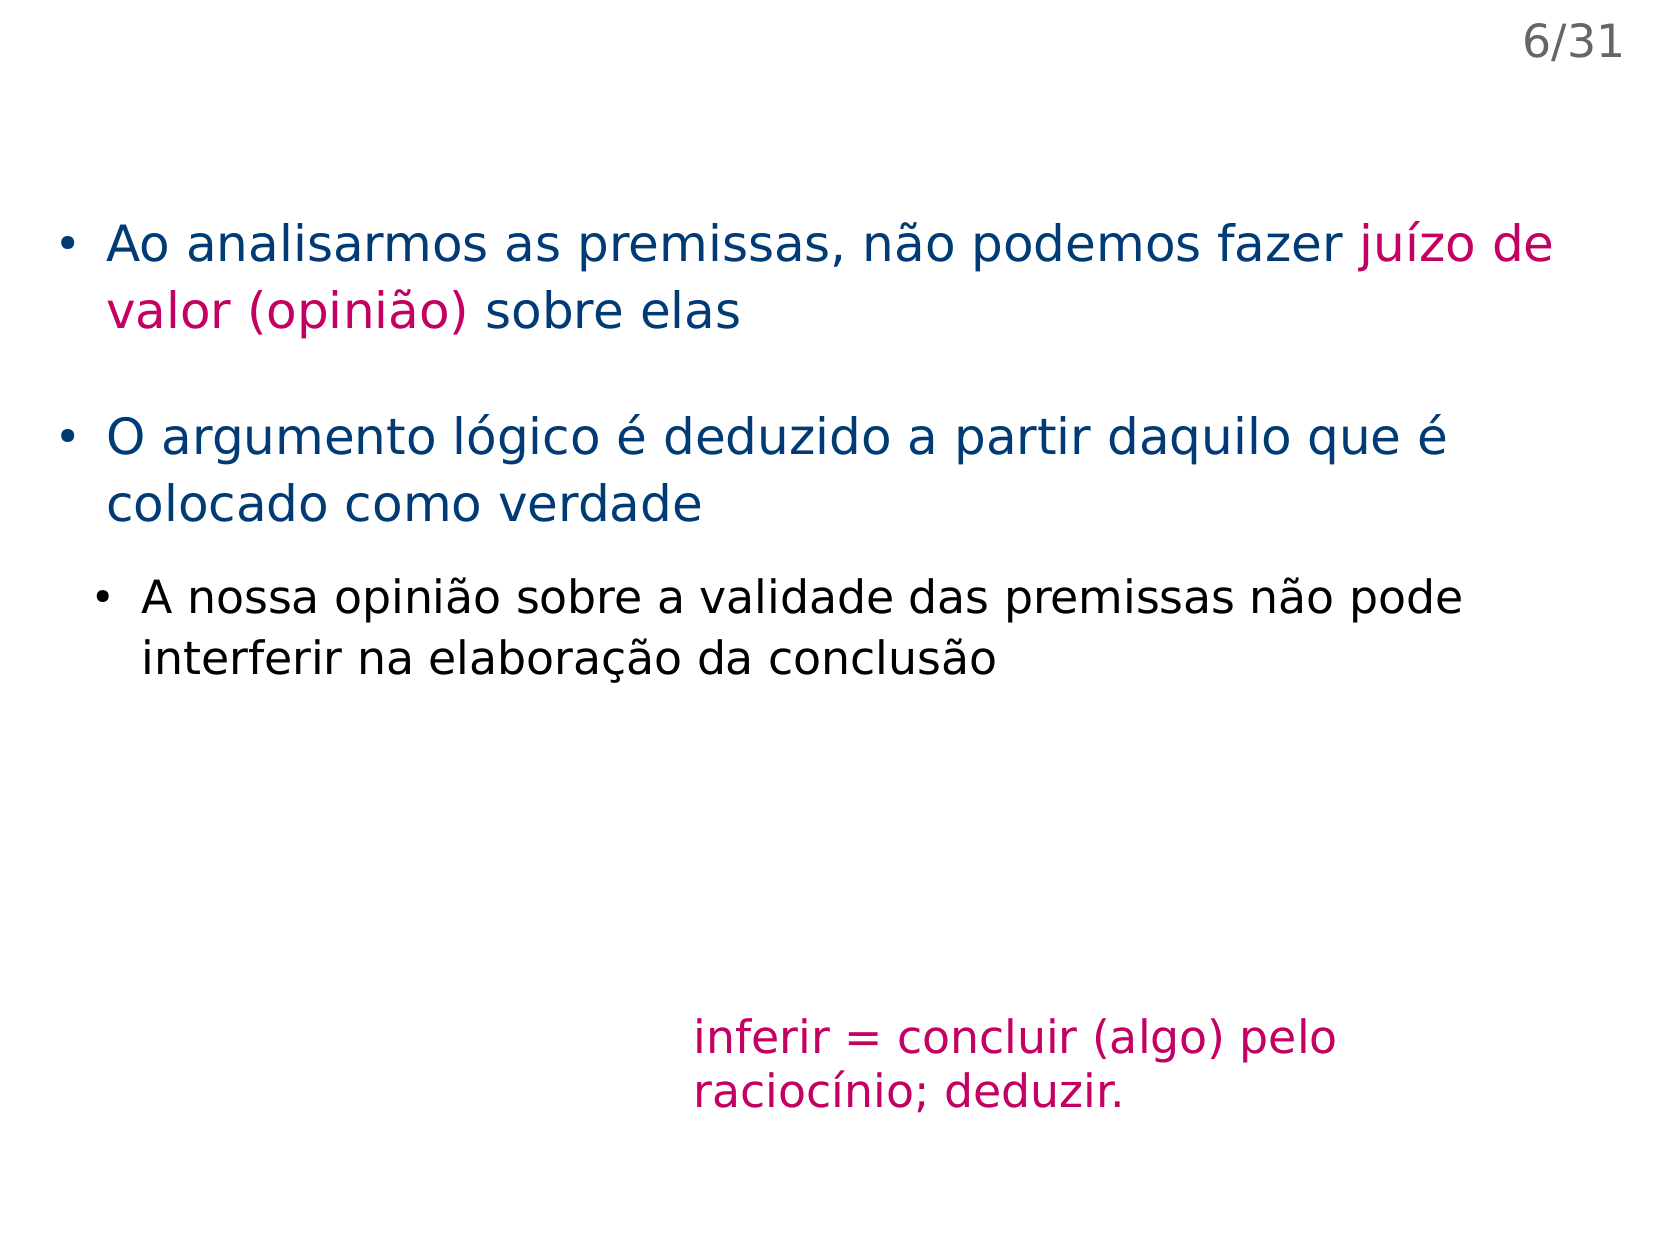

6
#
Ao analisarmos as premissas, não podemos fazer juízo de valor (opinião) sobre elas
O argumento lógico é deduzido a partir daquilo que é colocado como verdade
A nossa opinião sobre a validade das premissas não pode interferir na elaboração da conclusão
inferir = concluir (algo) pelo raciocínio; deduzir.